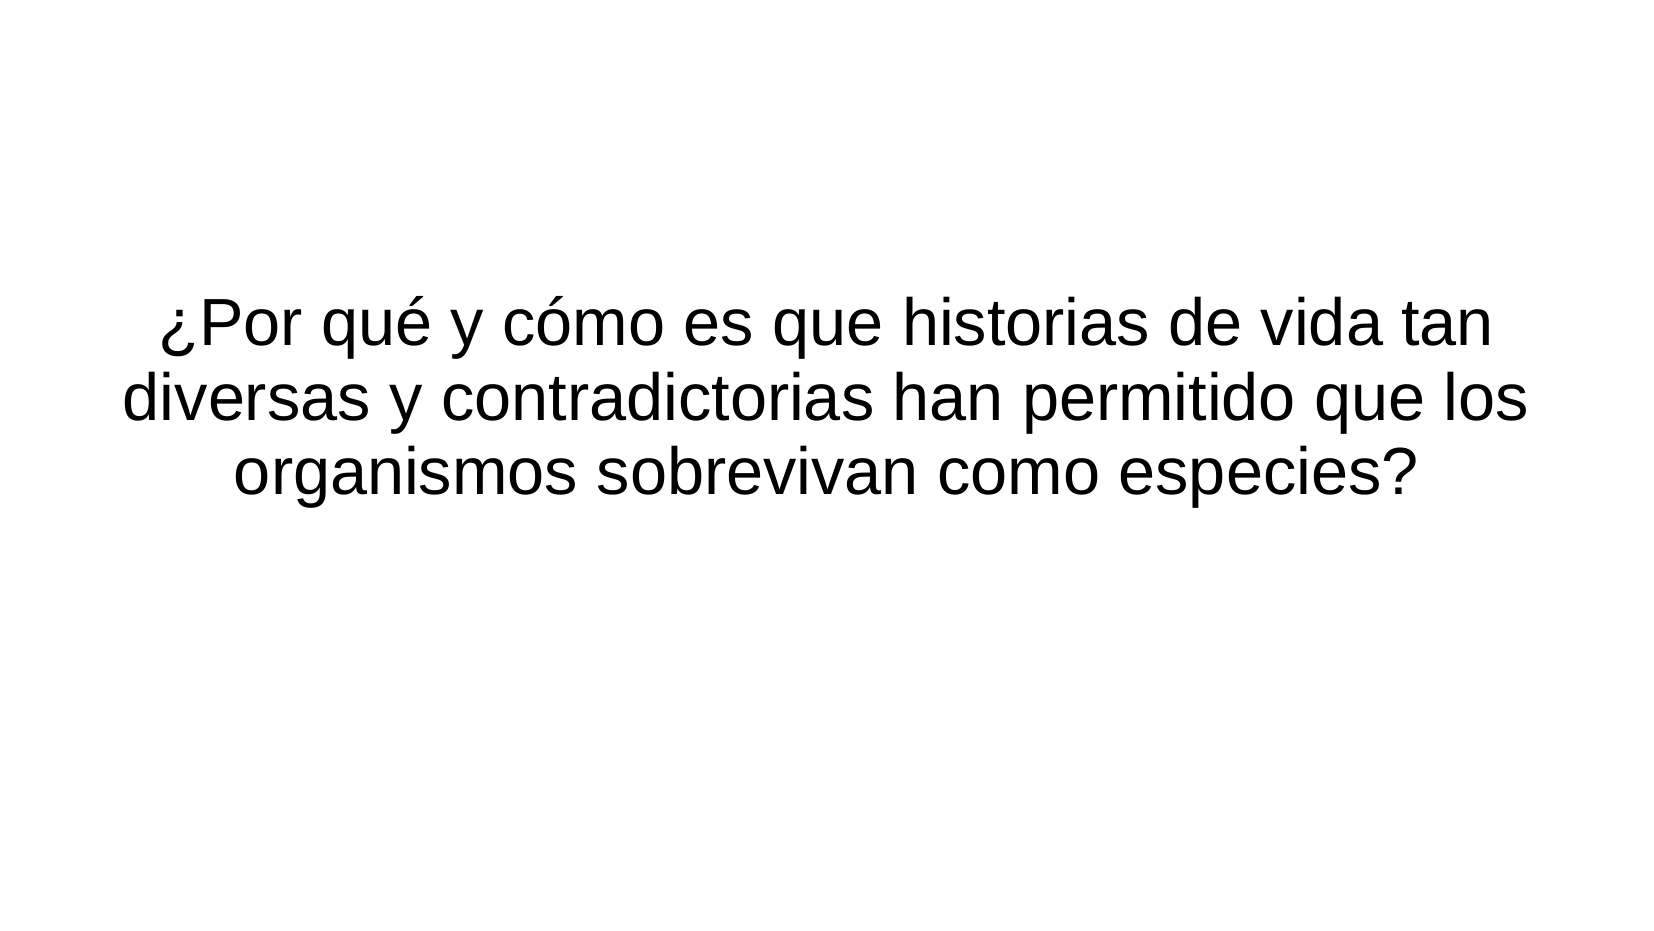

# ¿Por qué y cómo es que historias de vida tan diversas y contradictorias han permitido que los organismos sobrevivan como especies?